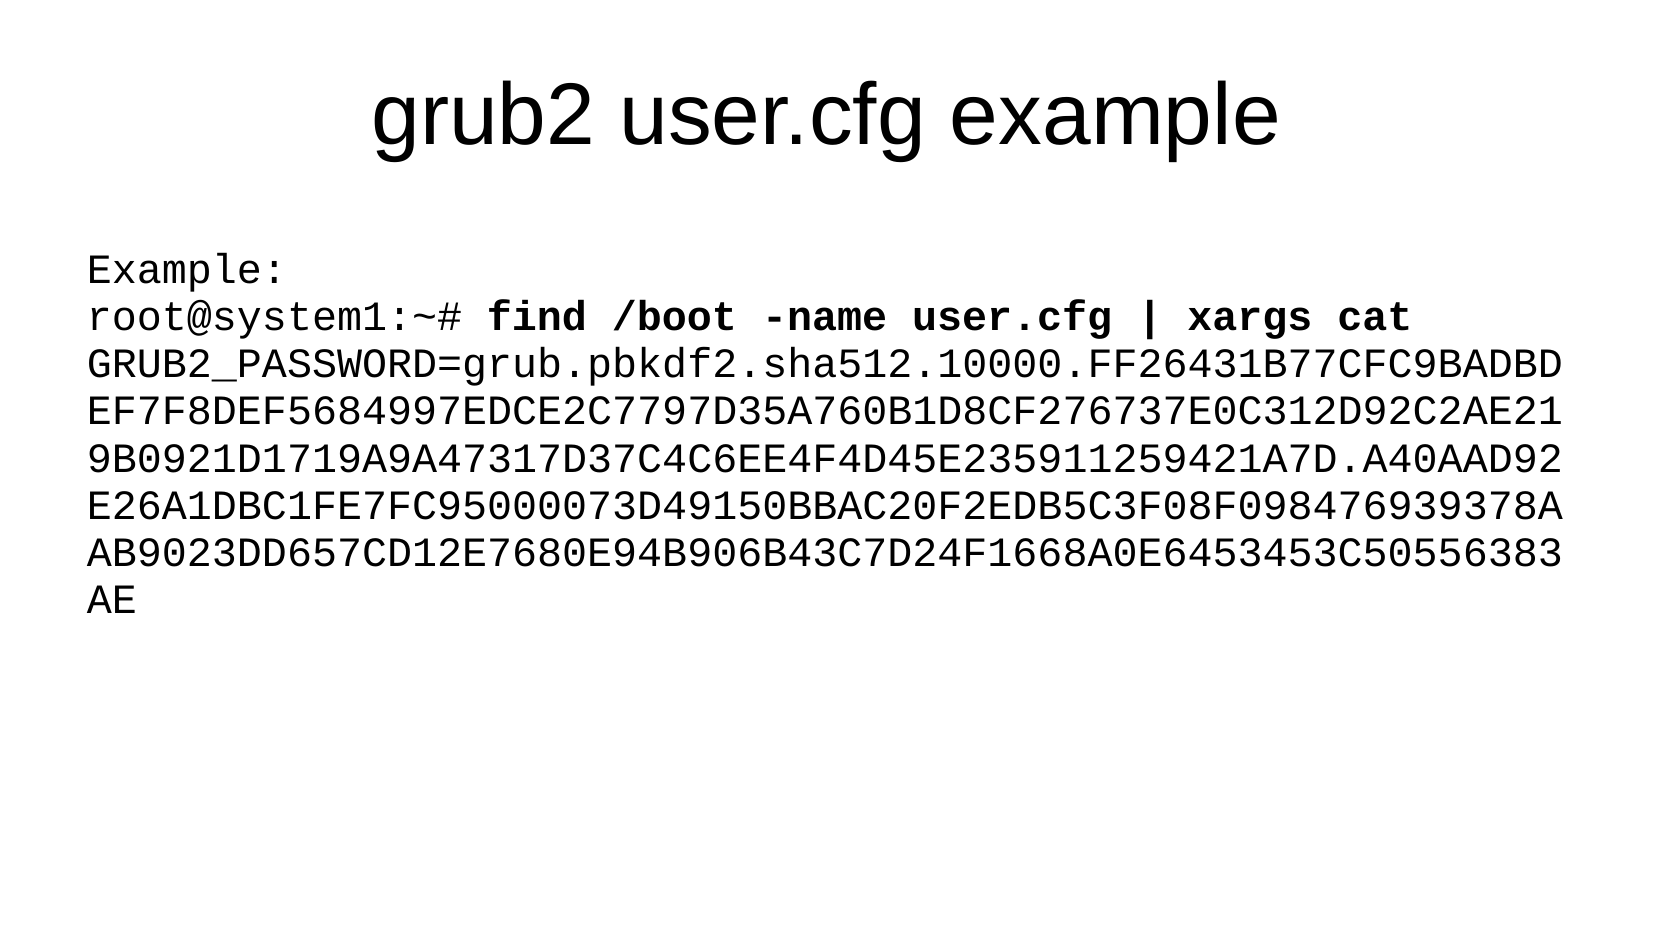

# grub2 user.cfg example
Example:
root@system1:~# find /boot -name user.cfg | xargs cat
GRUB2_PASSWORD=grub.pbkdf2.sha512.10000.FF26431B77CFC9BADBDEF7F8DEF5684997EDCE2C7797D35A760B1D8CF276737E0C312D92C2AE219B0921D1719A9A47317D37C4C6EE4F4D45E235911259421A7D.A40AAD92E26A1DBC1FE7FC95000073D49150BBAC20F2EDB5C3F08F098476939378AAB9023DD657CD12E7680E94B906B43C7D24F1668A0E6453453C50556383AE